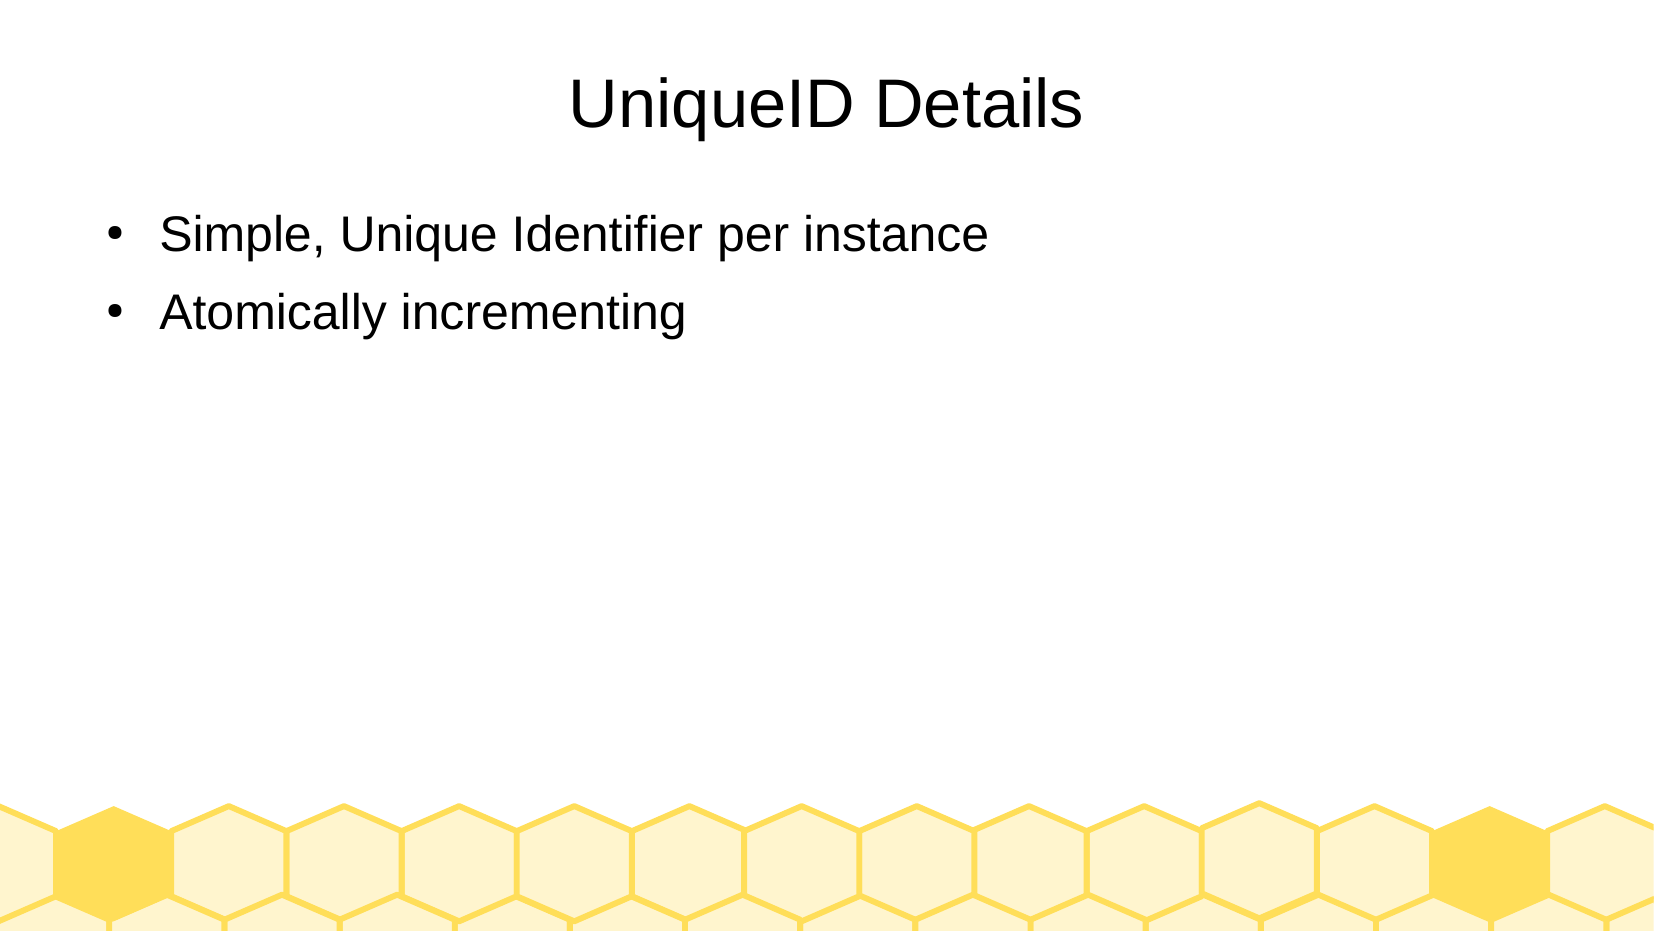

# UniqueID Details
Simple, Unique Identifier per instance
Atomically incrementing